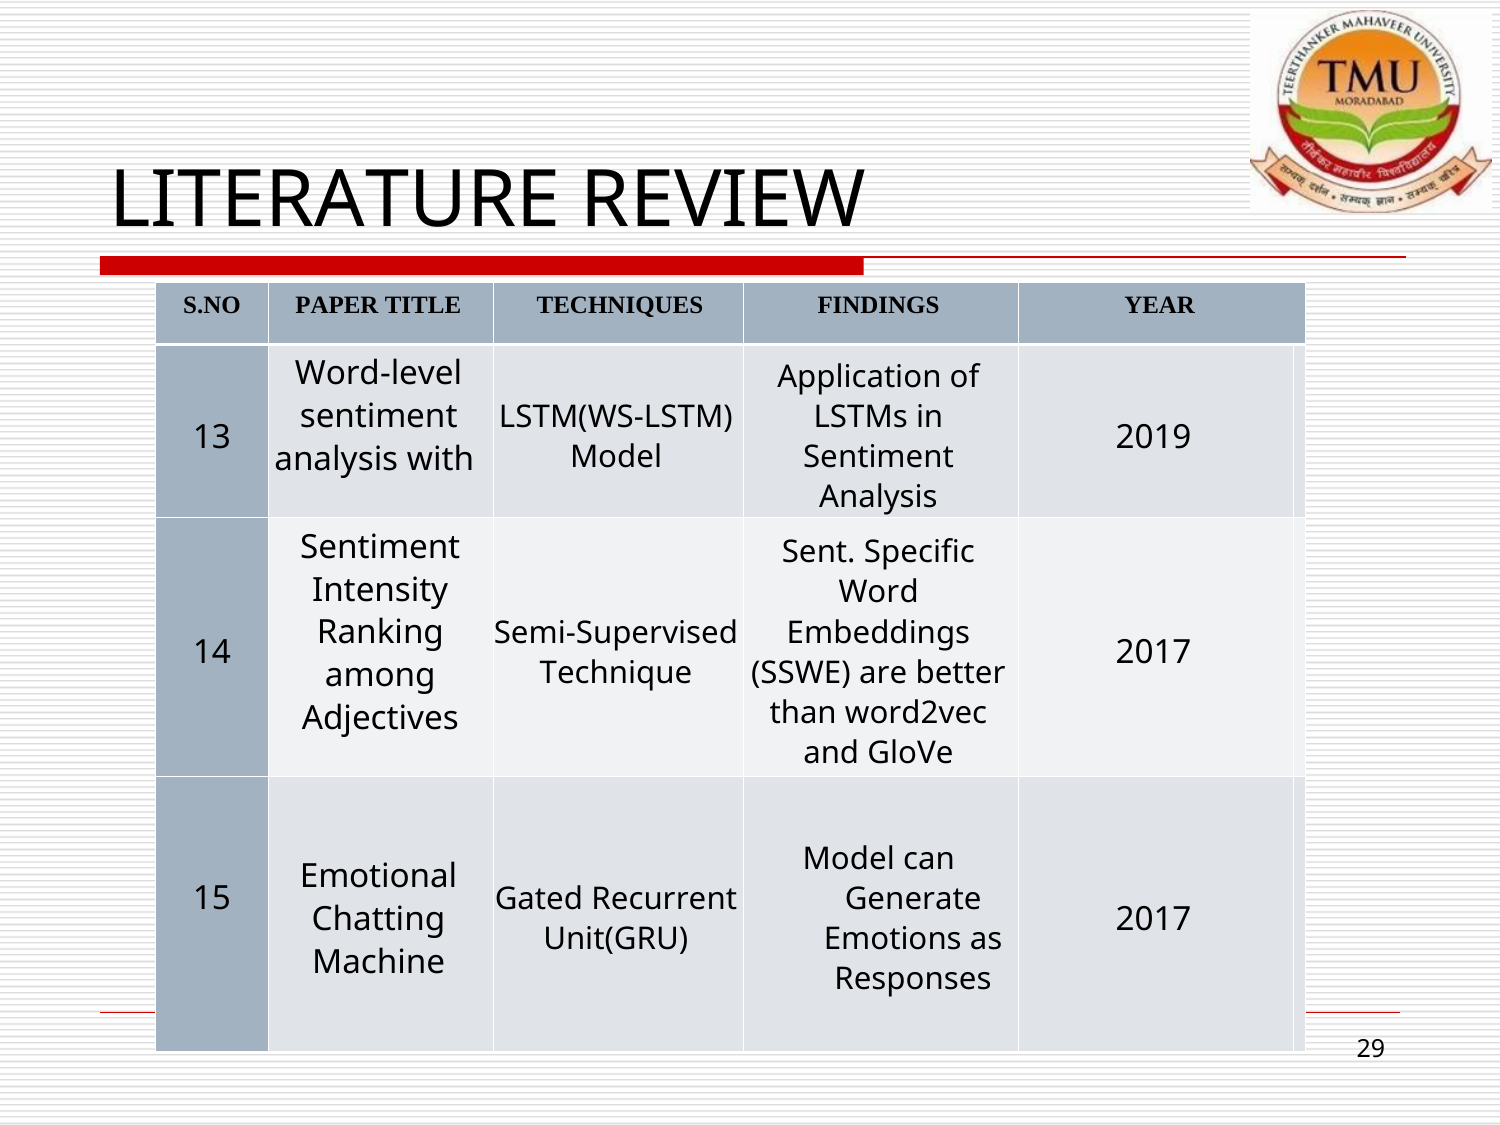

LITERATURE REVIEW
| S.NO | PAPER TITLE | TECHNIQUES | FINDINGS | YEAR | |
| --- | --- | --- | --- | --- | --- |
| 13 | Word-level sentiment analysis with | LSTM(WS-LSTM) Model | Application of LSTMs in Sentiment Analysis | 2019 | |
| 14 | Sentiment Intensity Ranking among Adjectives | Semi-Supervised Technique | Sent. Specific Word Embeddings (SSWE) are better than word2vec and GloVe | 2017 | |
| 15 | Emotional Chatting Machine | Gated Recurrent Unit(GRU) | Model can Generate Emotions as Responses | 2017 | |
#